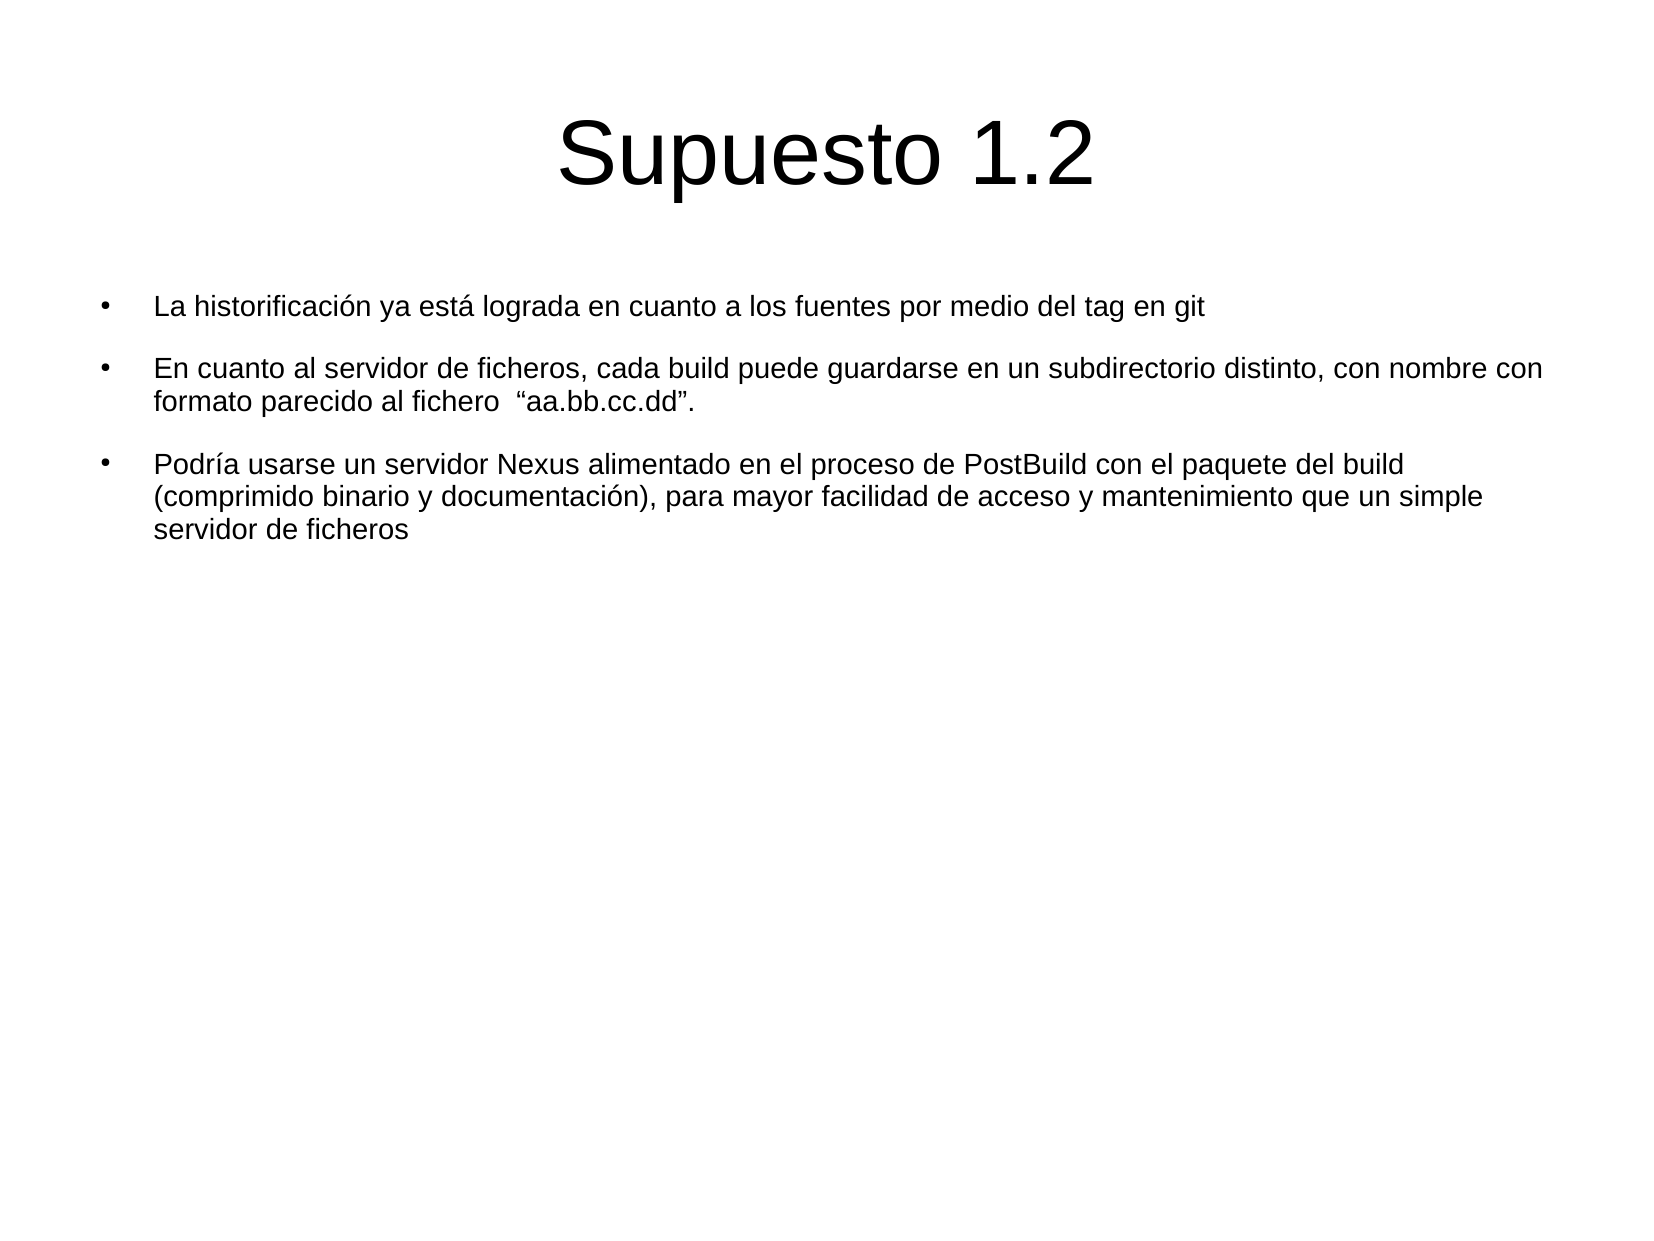

# Supuesto 1.2
La historificación ya está lograda en cuanto a los fuentes por medio del tag en git
En cuanto al servidor de ficheros, cada build puede guardarse en un subdirectorio distinto, con nombre con formato parecido al fichero “aa.bb.cc.dd”.
Podría usarse un servidor Nexus alimentado en el proceso de PostBuild con el paquete del build (comprimido binario y documentación), para mayor facilidad de acceso y mantenimiento que un simple servidor de ficheros